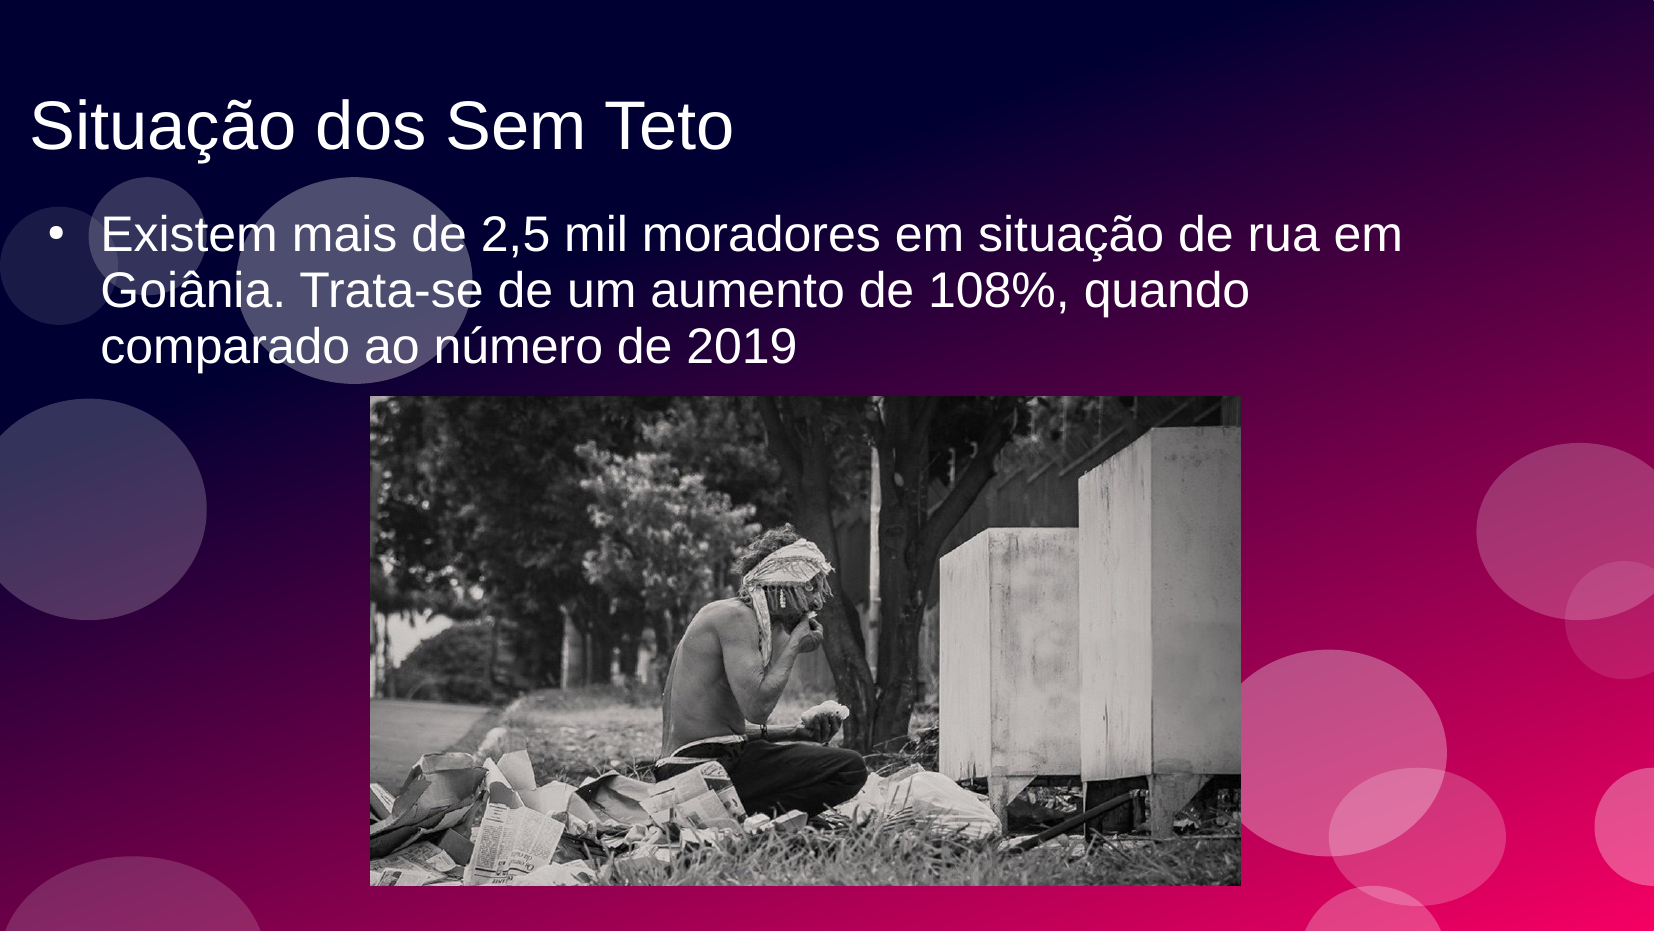

# Situação dos Sem Teto
Existem mais de 2,5 mil moradores em situação de rua em Goiânia. Trata-se de um aumento de 108%, quando comparado ao número de 2019